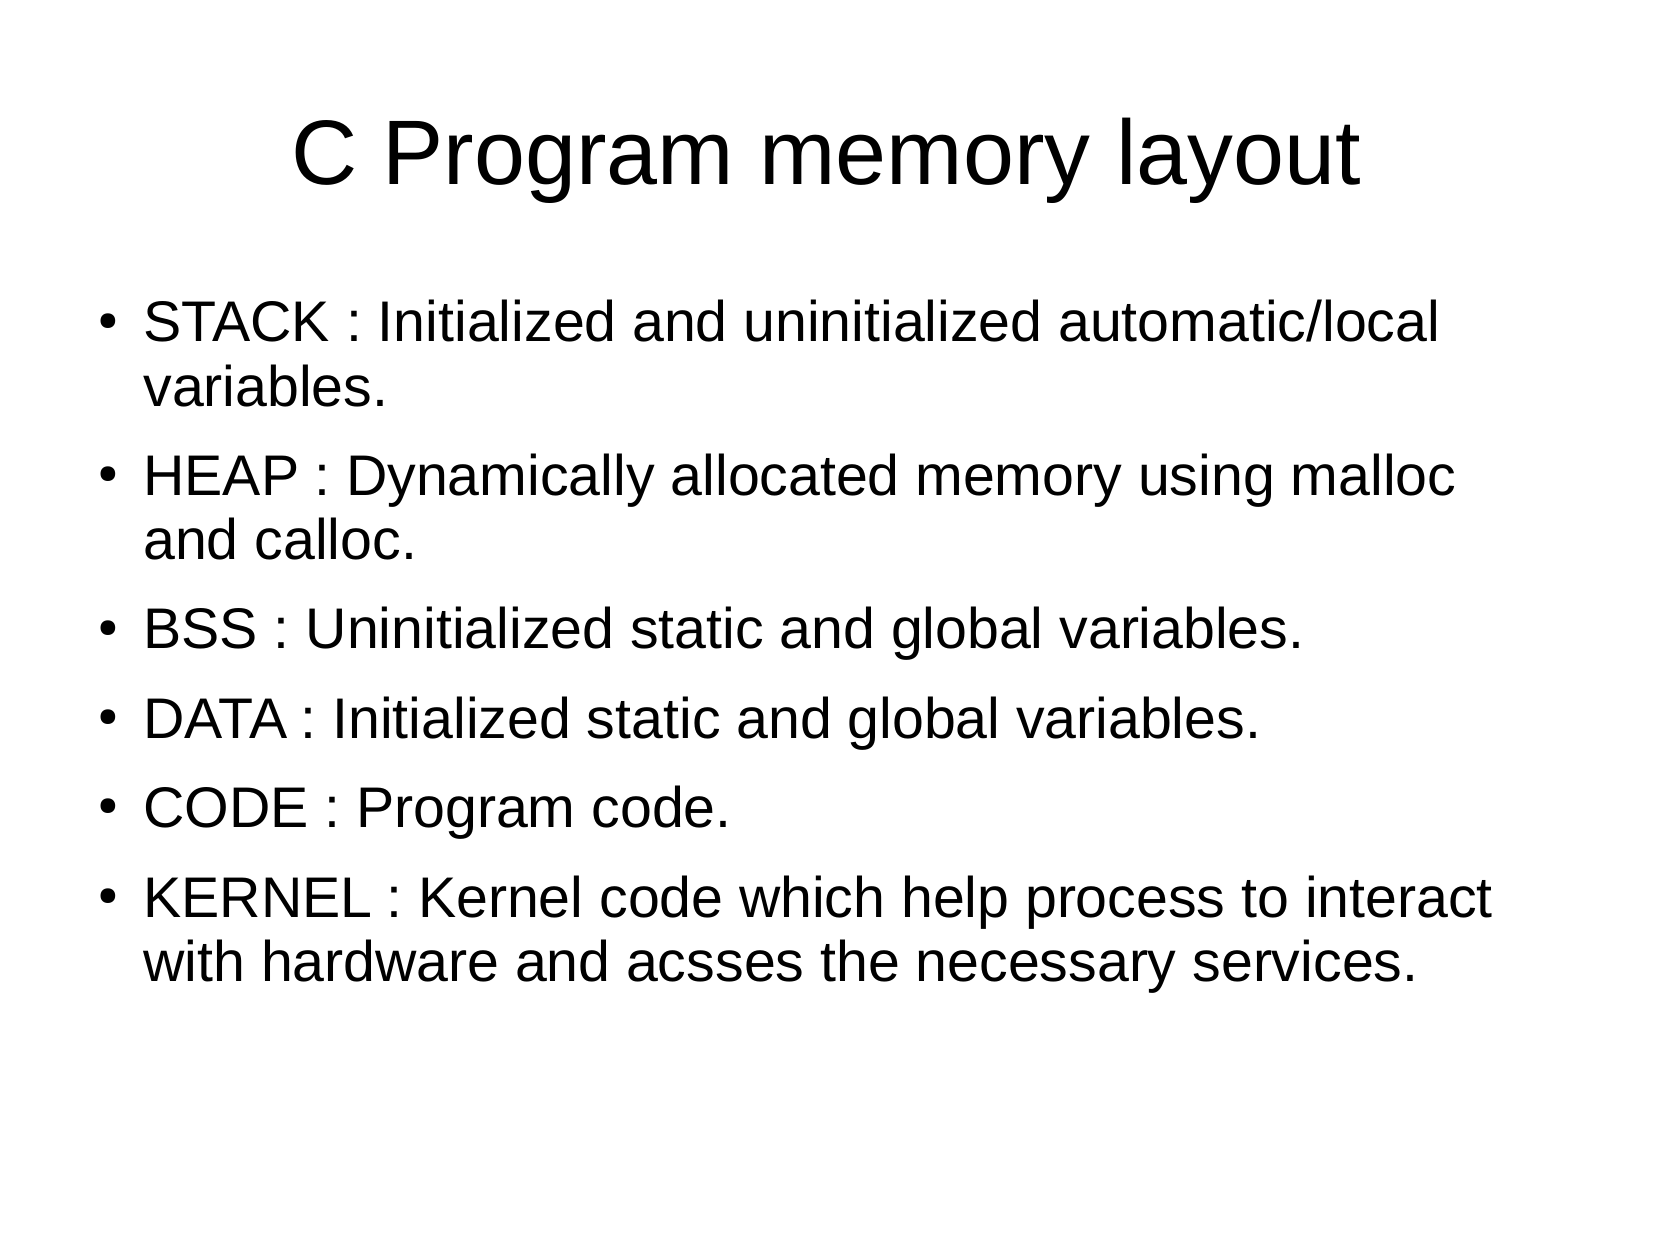

# C Program memory layout
STACK : Initialized and uninitialized automatic/local variables.
HEAP : Dynamically allocated memory using malloc and calloc.
BSS : Uninitialized static and global variables.
DATA : Initialized static and global variables.
CODE : Program code.
KERNEL : Kernel code which help process to interact with hardware and acsses the necessary services.